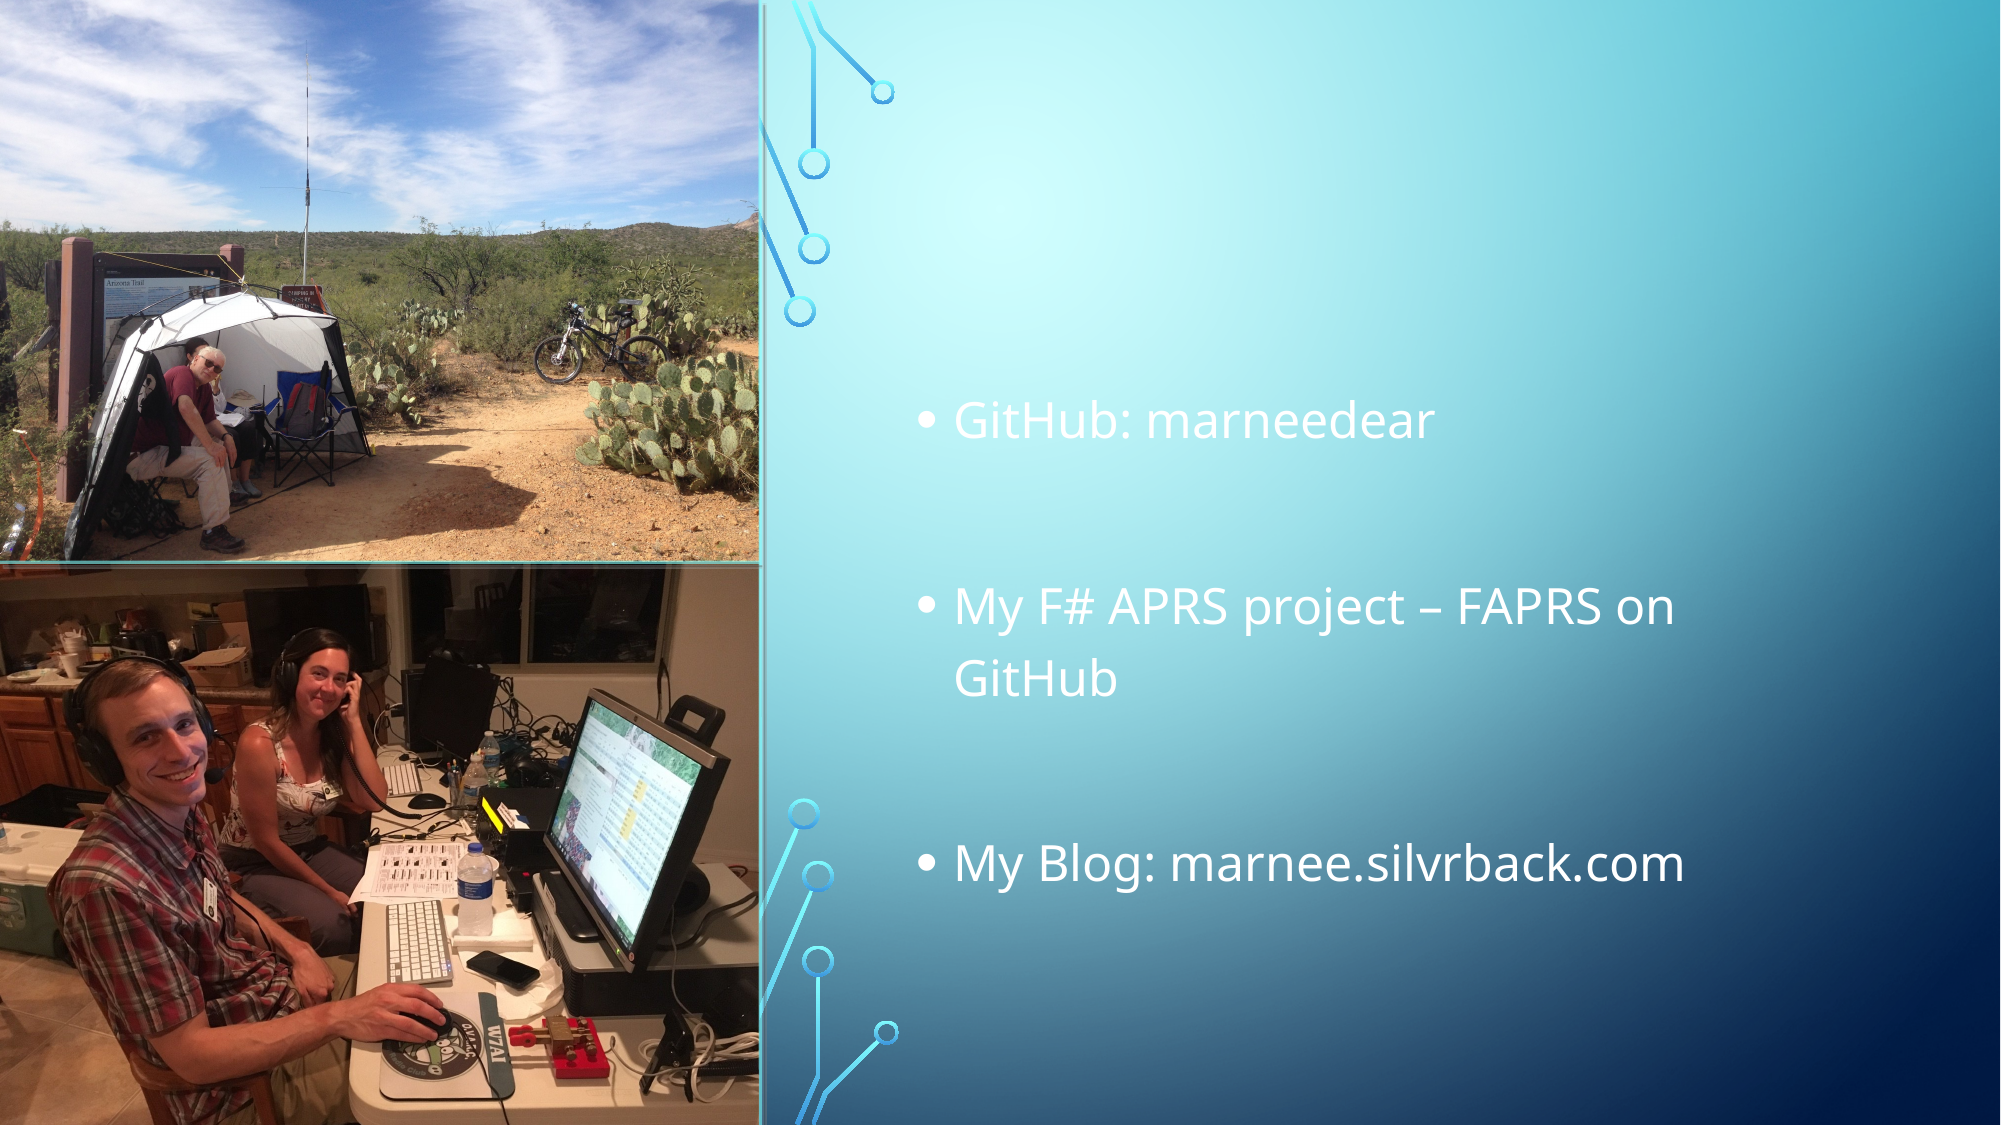

# GitHub: marneedear
My F# APRS project – FAPRS on GitHub
My Blog: marnee.silvrback.com